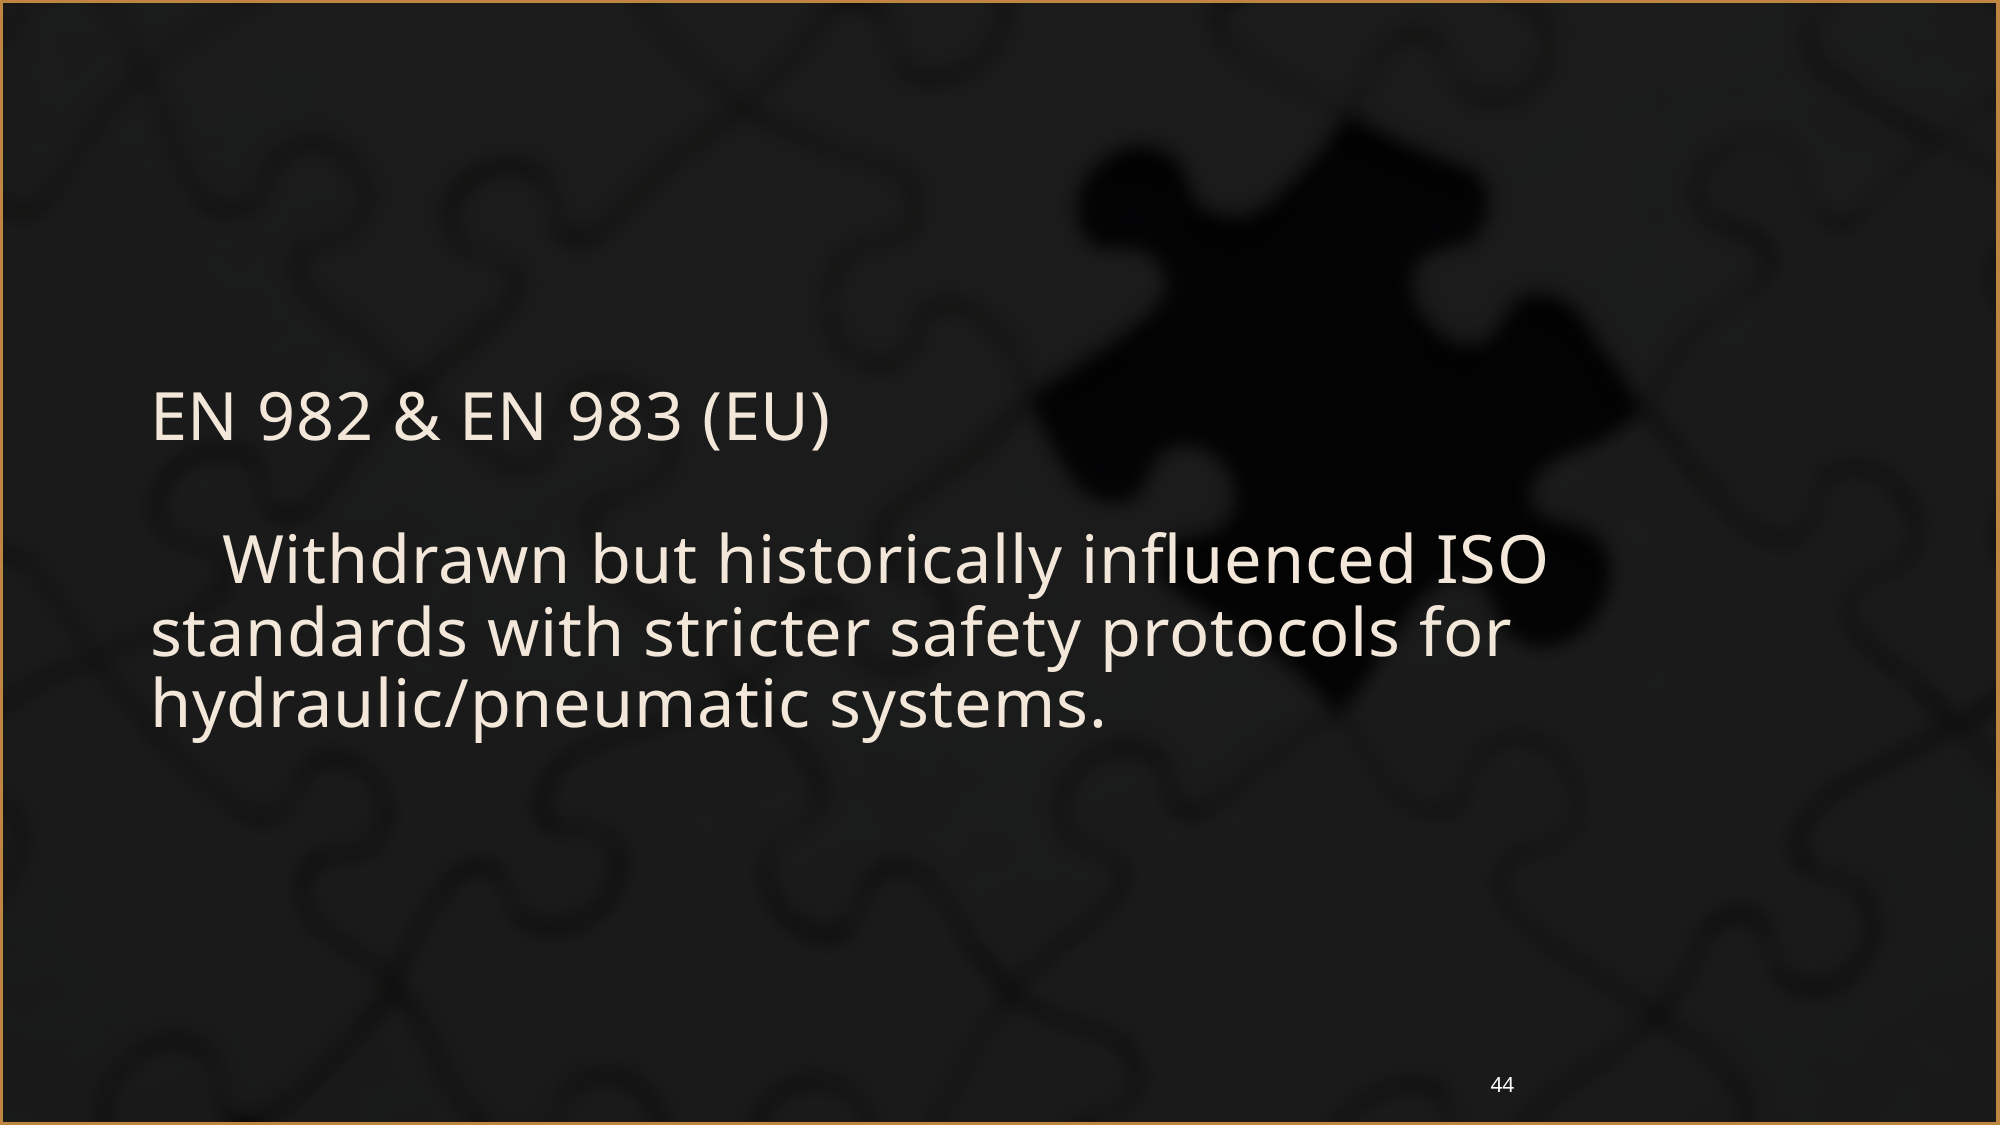

# EN 982 & EN 983 (EU) Withdrawn but historically influenced ISO standards with stricter safety protocols for hydraulic/pneumatic systems.